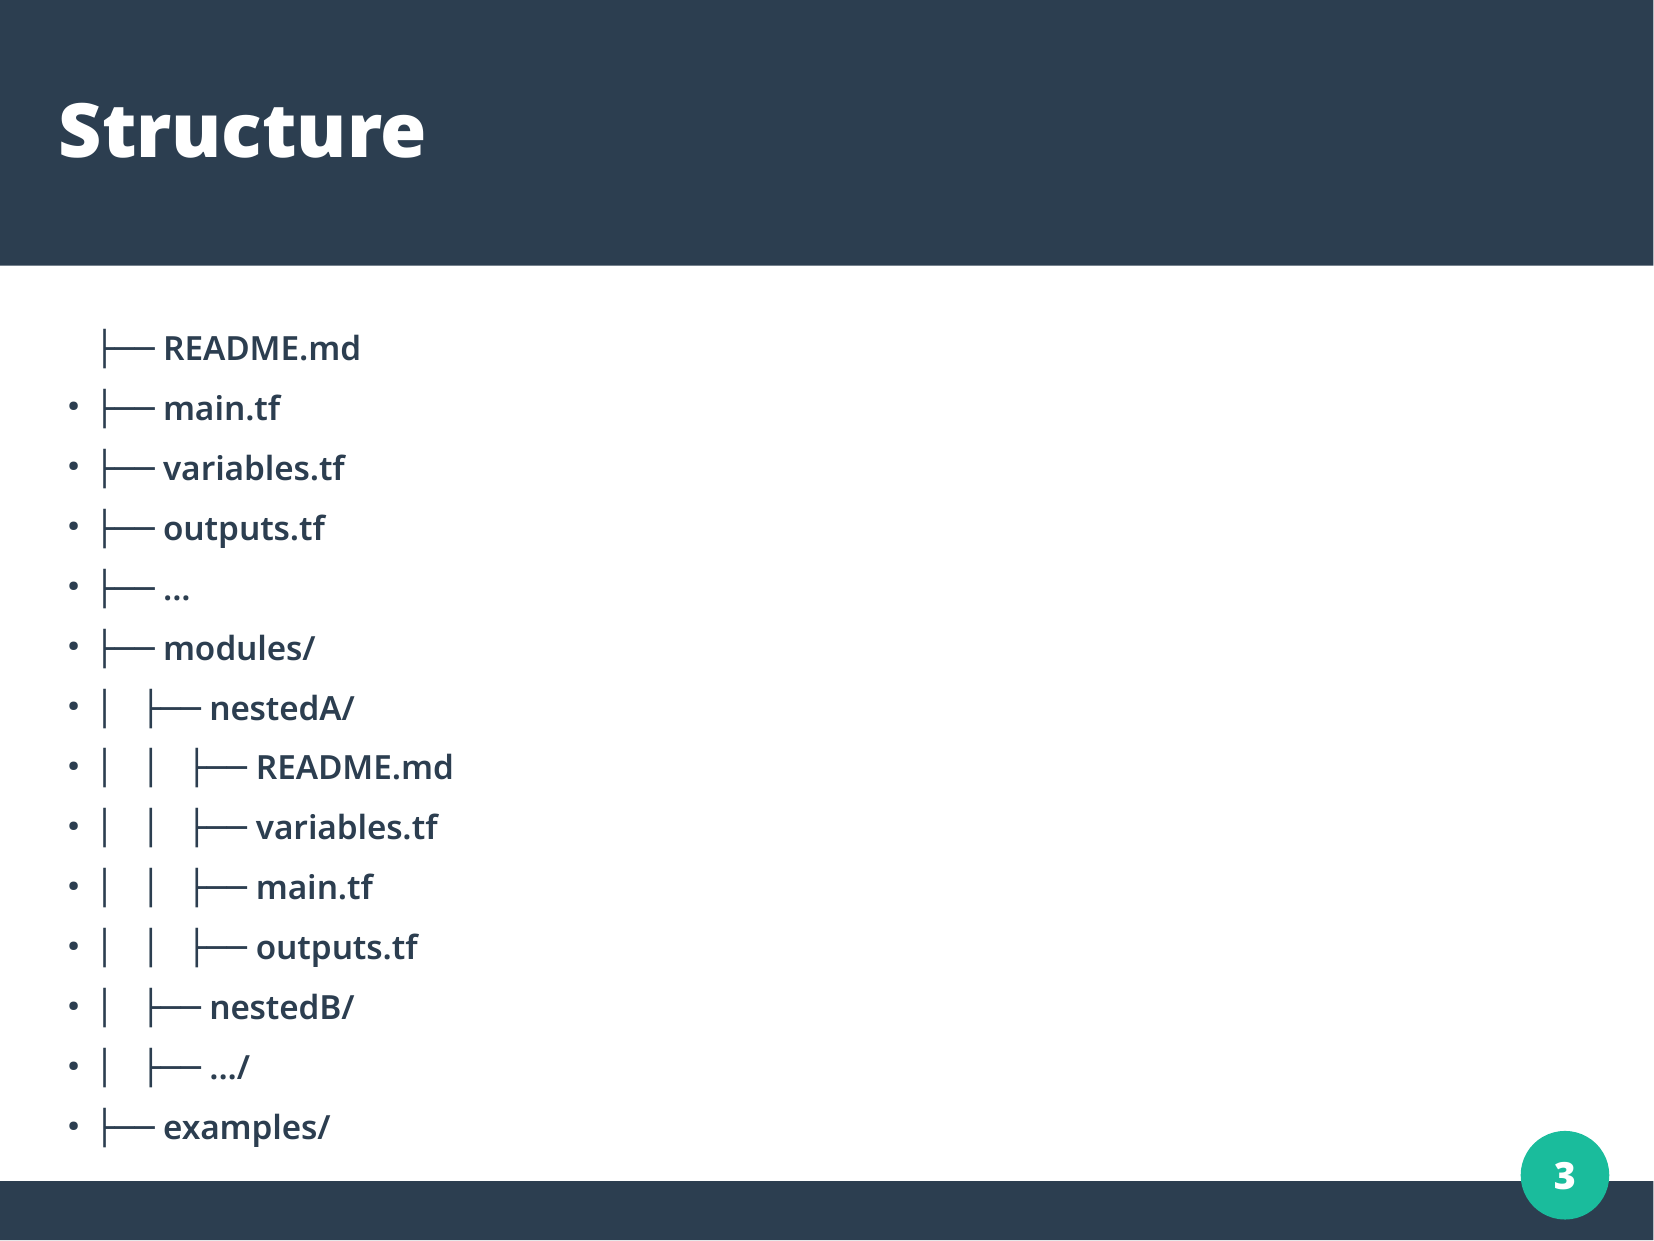

# Structure
├── README.md
├── main.tf
├── variables.tf
├── outputs.tf
├── ...
├── modules/
│ ├── nestedA/
│ │ ├── README.md
│ │ ├── variables.tf
│ │ ├── main.tf
│ │ ├── outputs.tf
│ ├── nestedB/
│ ├── .../
├── examples/
3